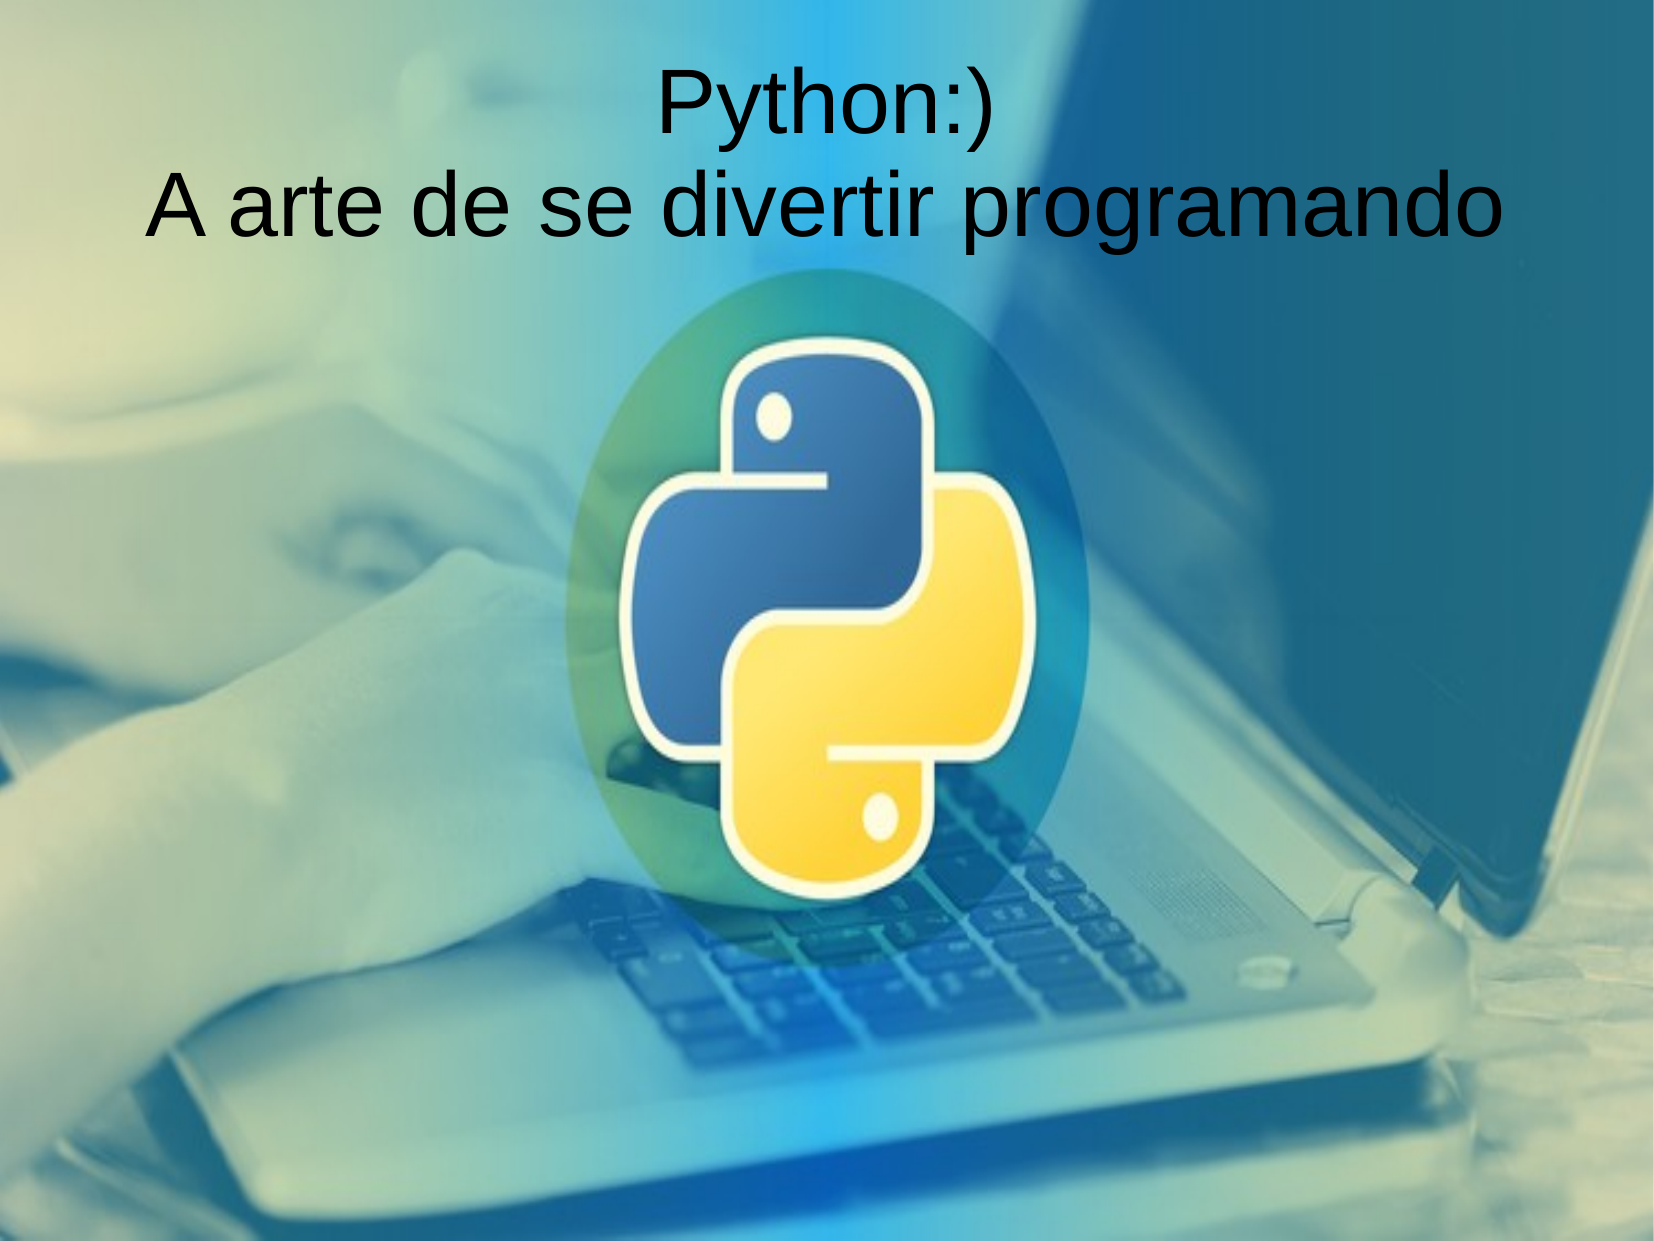

# Python:) A arte de se divertir programando